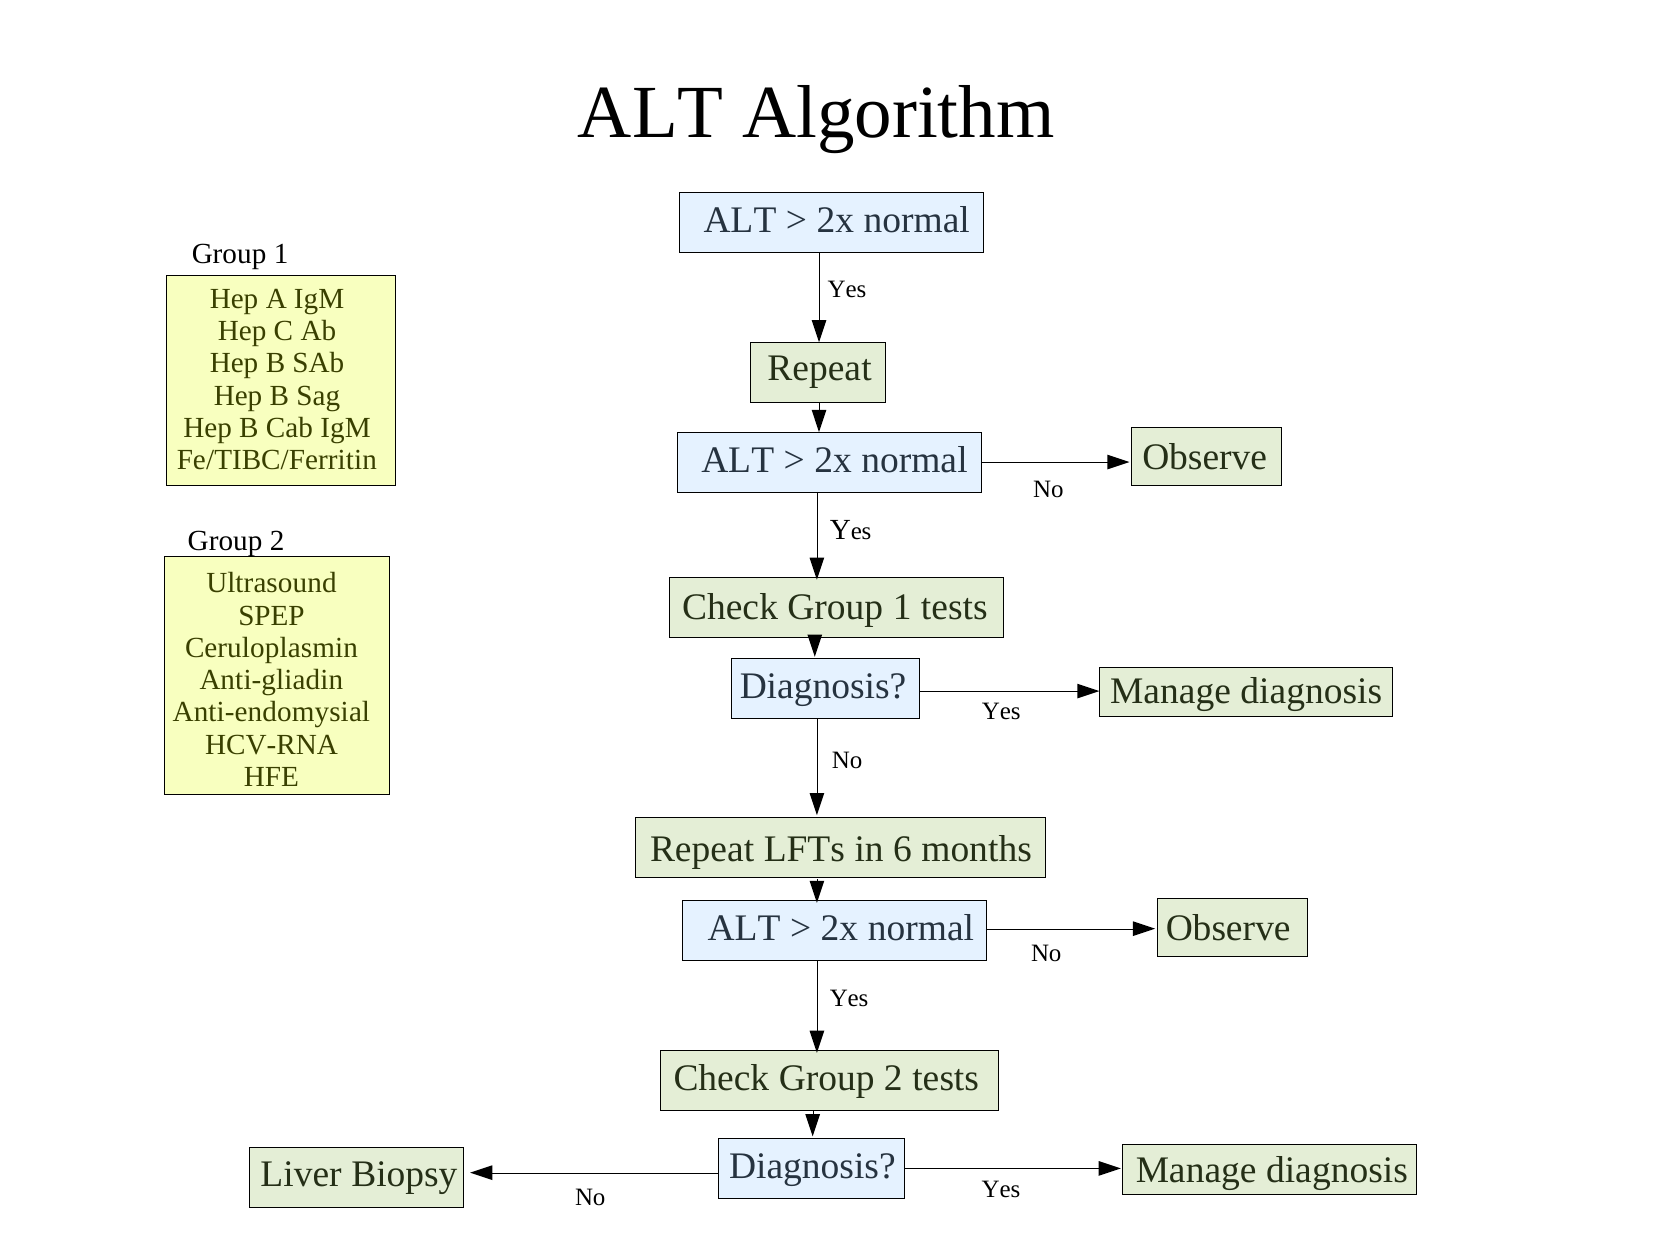

ALT Algorithm
ALT > 2x normal
Group 1
Yes
Hep A IgM
Hep C Ab
Hep B SAb
Hep B Sag
Hep B Cab IgM
Fe/TIBC/Ferritin
Repeat
Observe
ALT > 2x normal
No
Yes
Group 2
Ultrasound
SPEP
Ceruloplasmin
Anti-gliadin
Anti-endomysial
HCV-RNA
HFE
Check Group 1 tests
Diagnosis?
Manage diagnosis
Yes
No
Repeat LFTs in 6 months
Observe
ALT > 2x normal
No
Yes
Check Group 2 tests
Diagnosis?
Manage diagnosis
Liver Biopsy
Yes
No